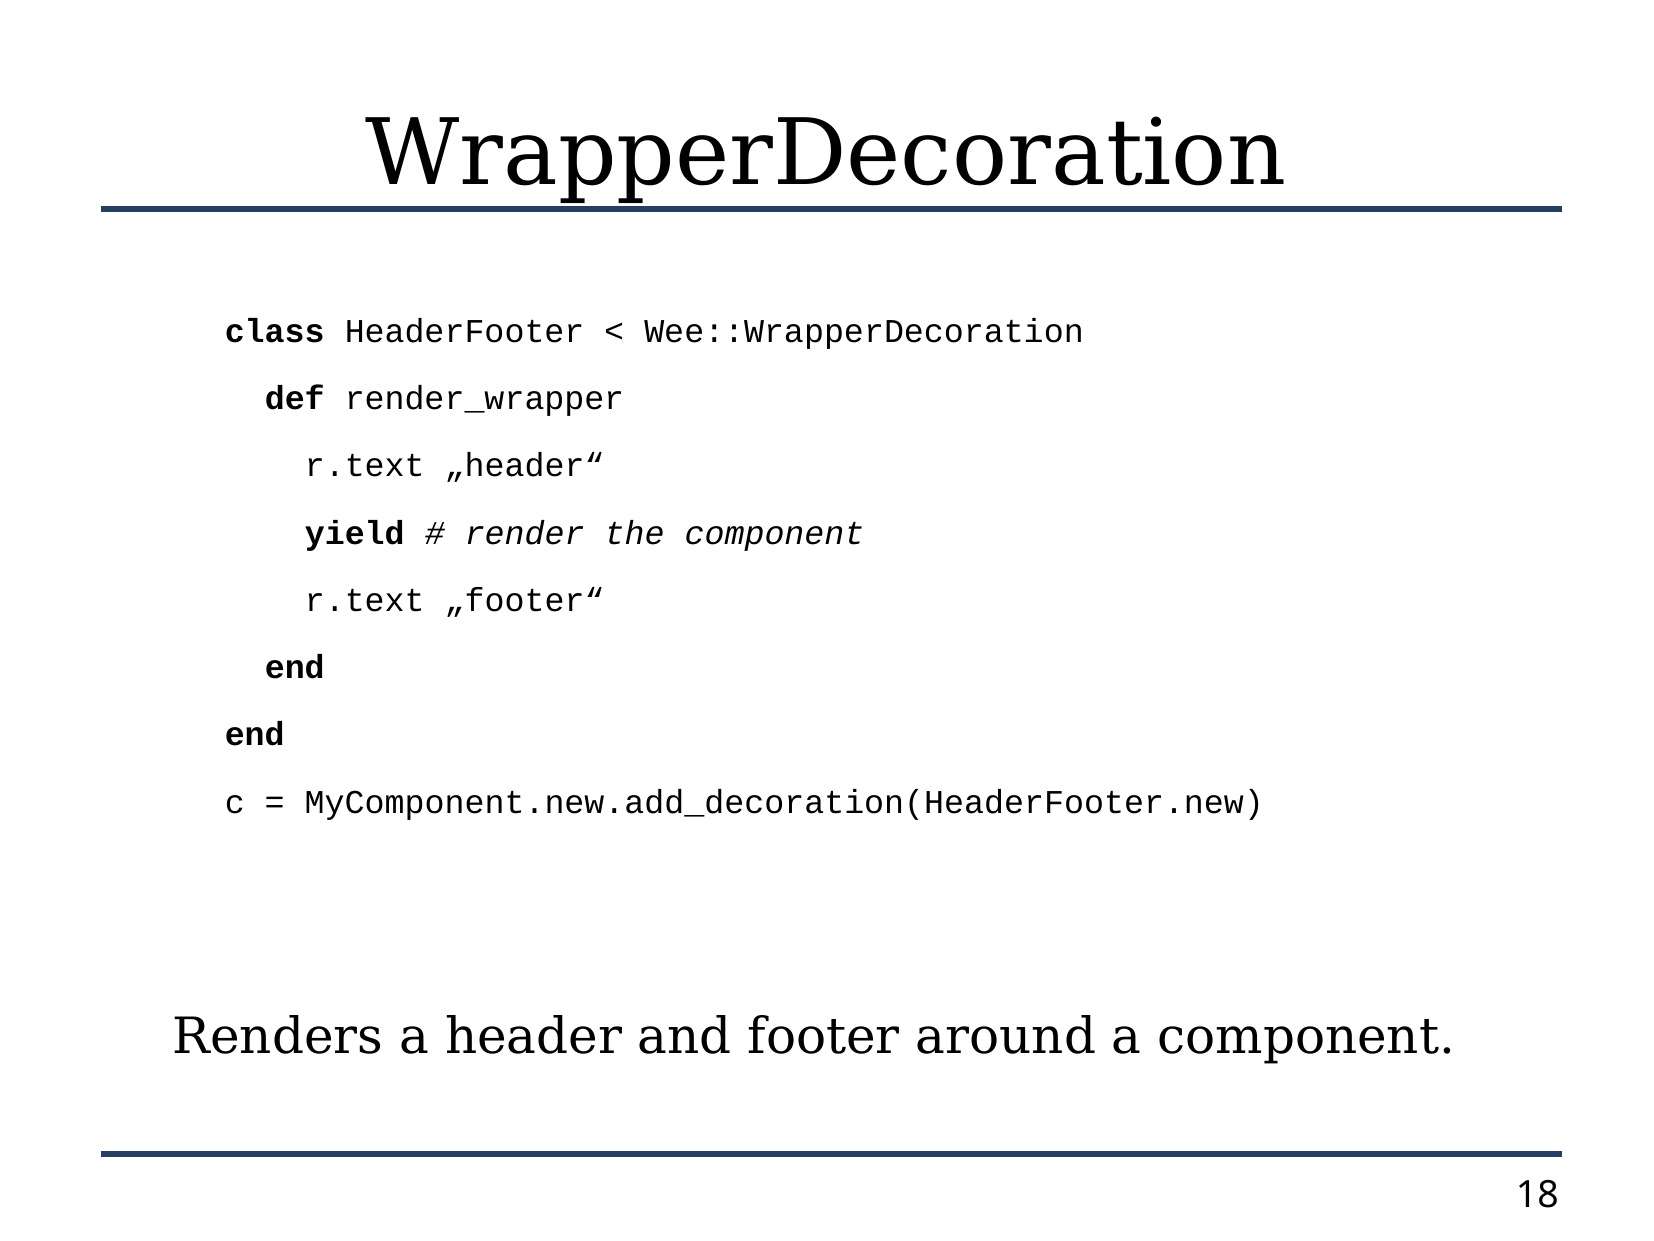

# WrapperDecoration
class HeaderFooter < Wee::WrapperDecoration
 def render_wrapper
 r.text „header“
 yield # render the component
 r.text „footer“
 end
end
c = MyComponent.new.add_decoration(HeaderFooter.new)
Renders a header and footer around a component.